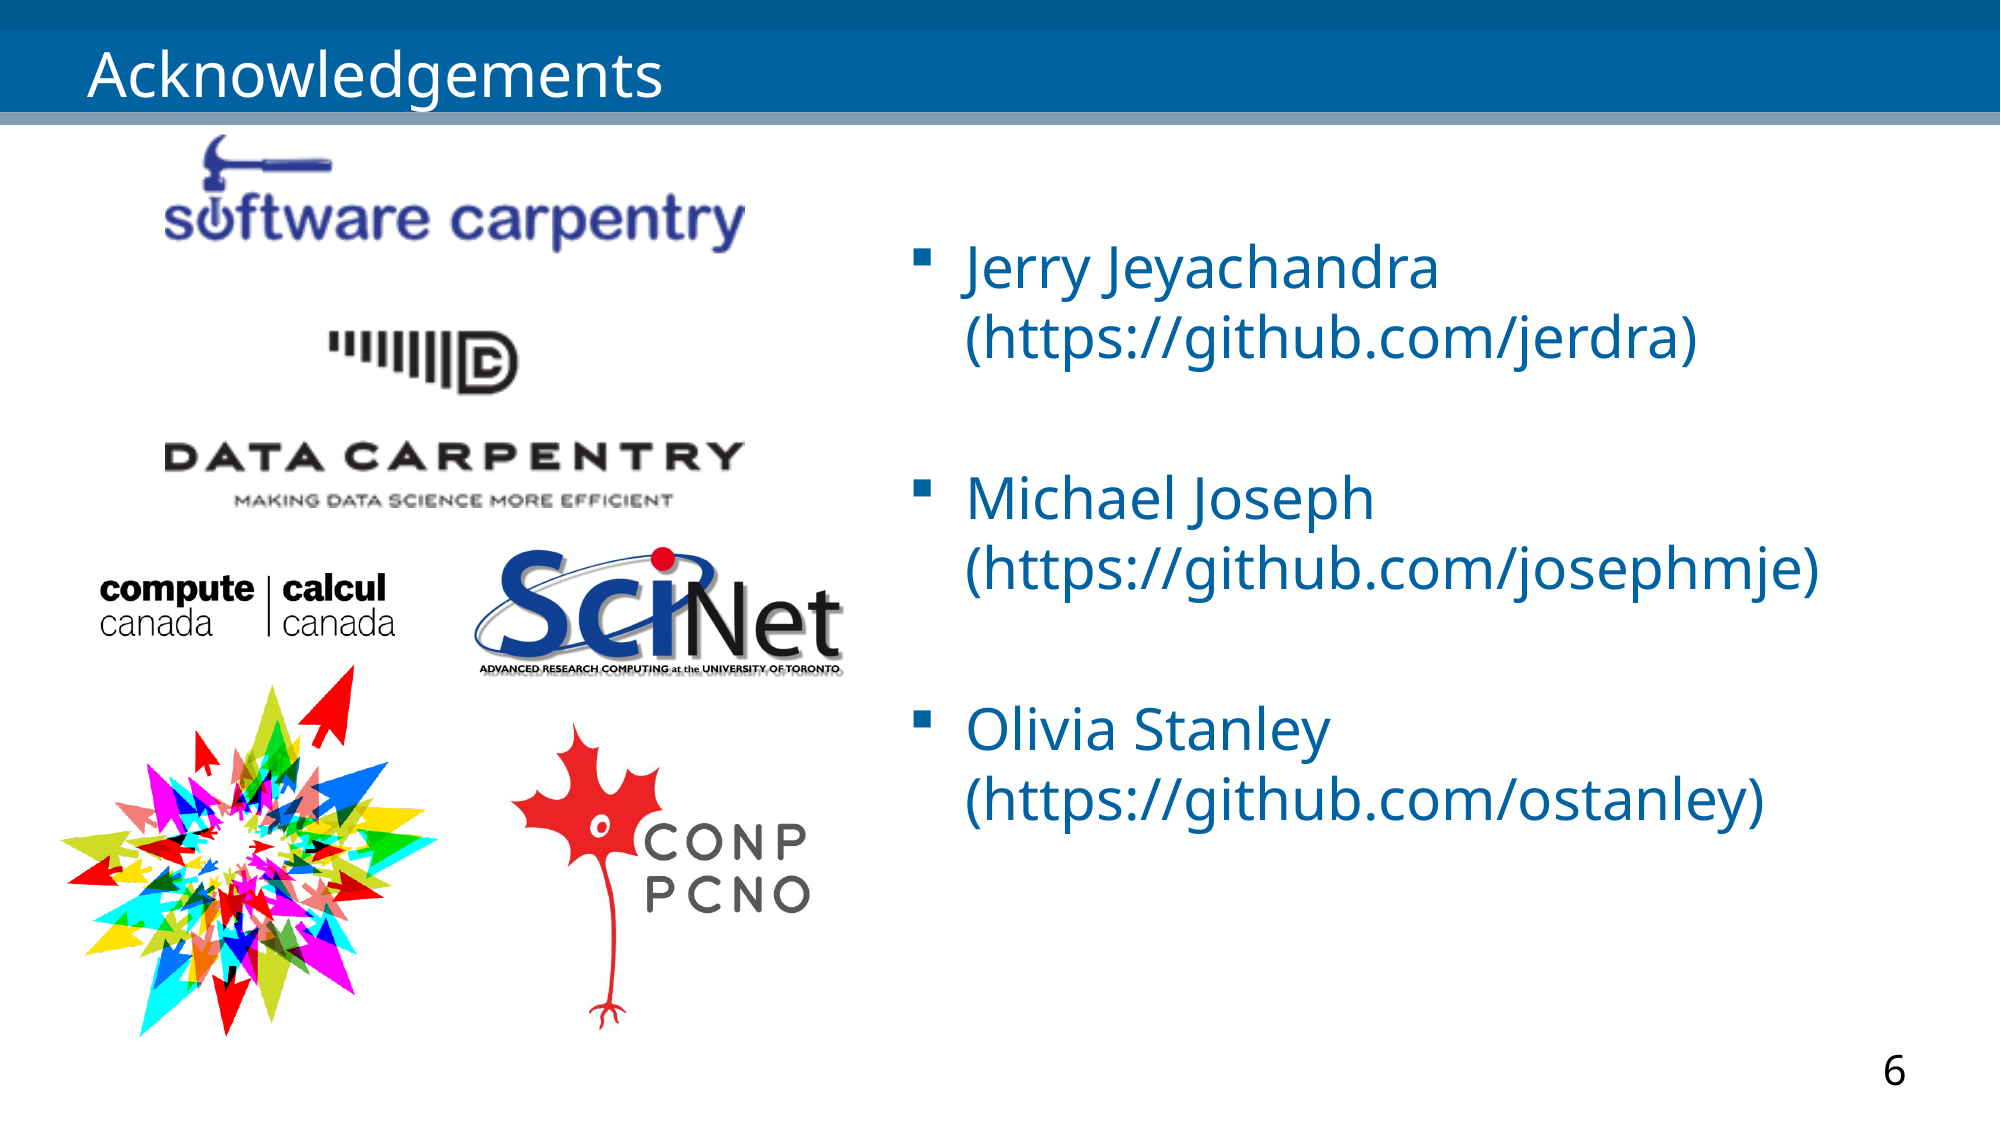

# Acknowledgements
Jerry Jeyachandra
(https://github.com/jerdra)
Michael Joseph
(https://github.com/josephmje)
Olivia Stanley
(https://github.com/ostanley)